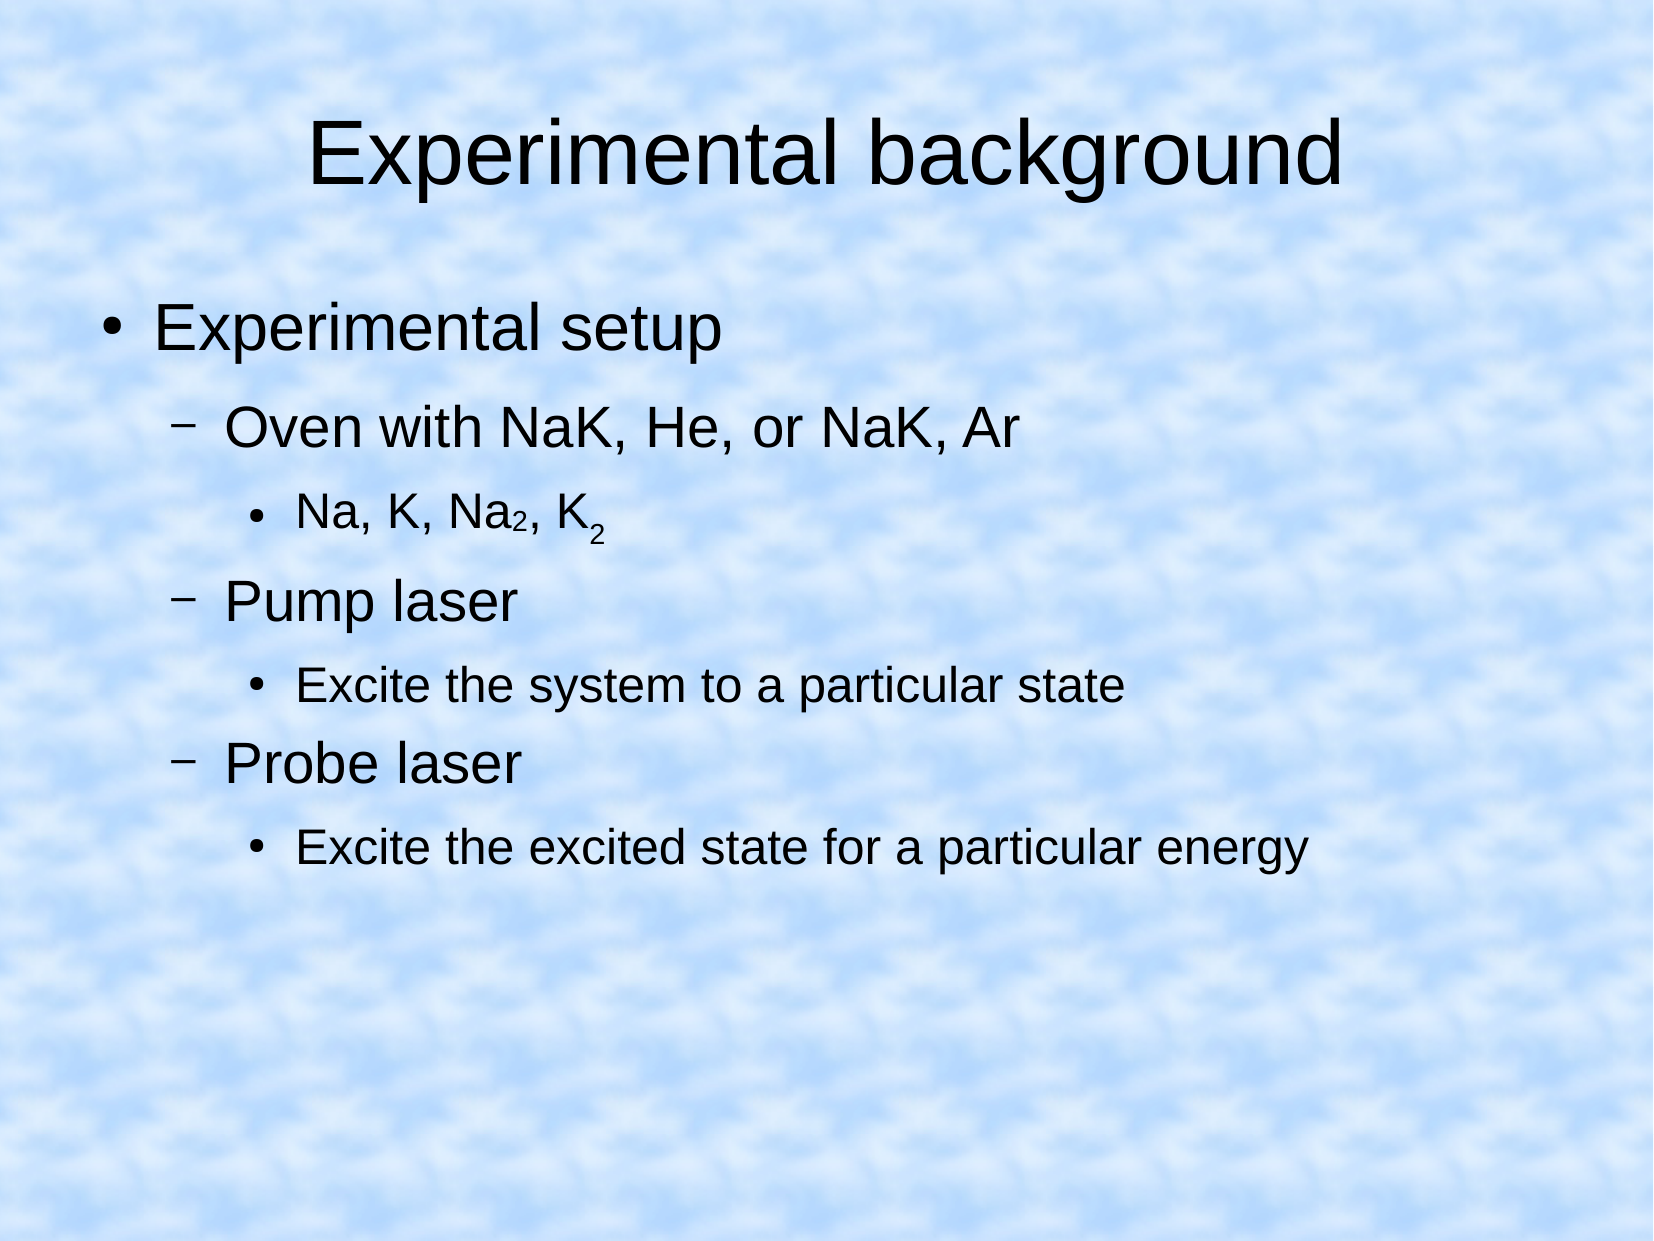

Experimental background
# Experimental setup
Oven with NaK, He, or NaK, Ar
Na, K, Na2, K2
Pump laser
Excite the system to a particular state
Probe laser
Excite the excited state for a particular energy